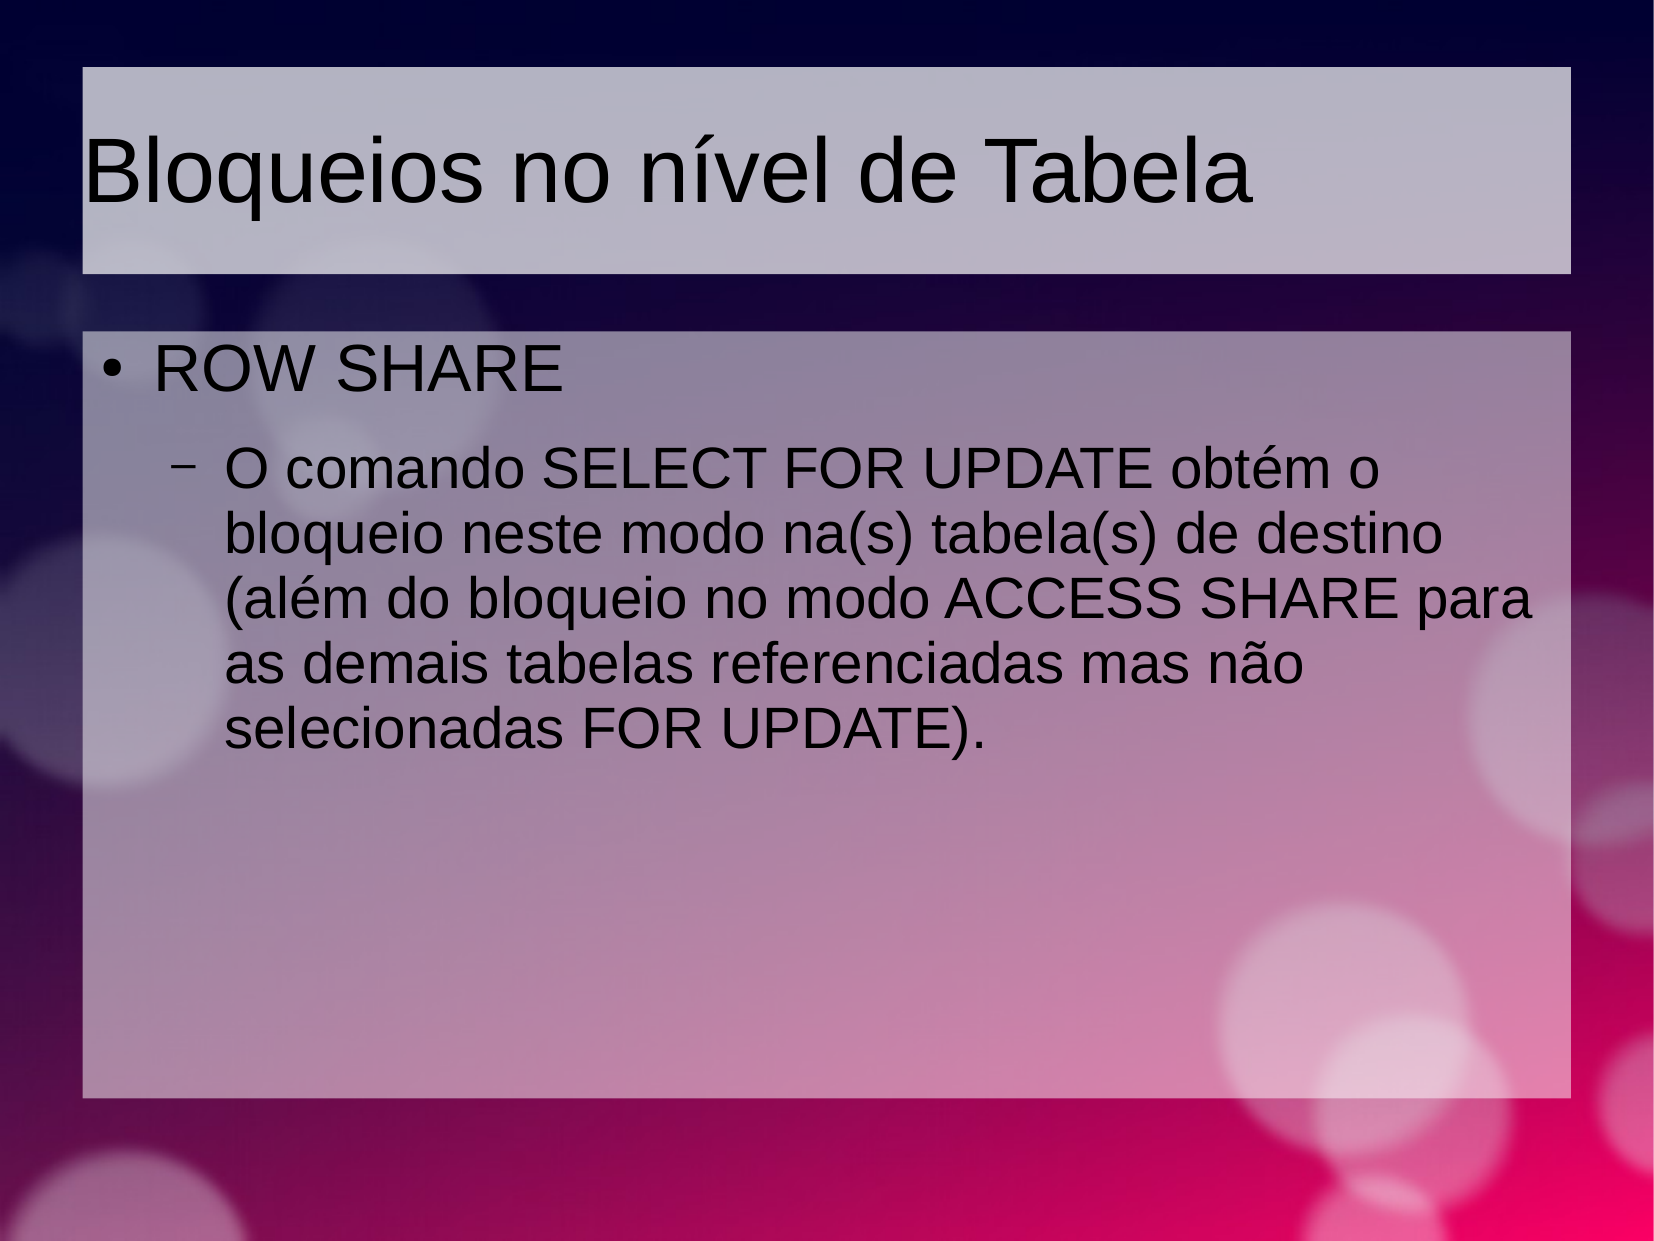

# Bloqueios no nível de Tabela
ROW SHARE
O comando SELECT FOR UPDATE obtém o bloqueio neste modo na(s) tabela(s) de destino (além do bloqueio no modo ACCESS SHARE para as demais tabelas referenciadas mas não selecionadas FOR UPDATE).